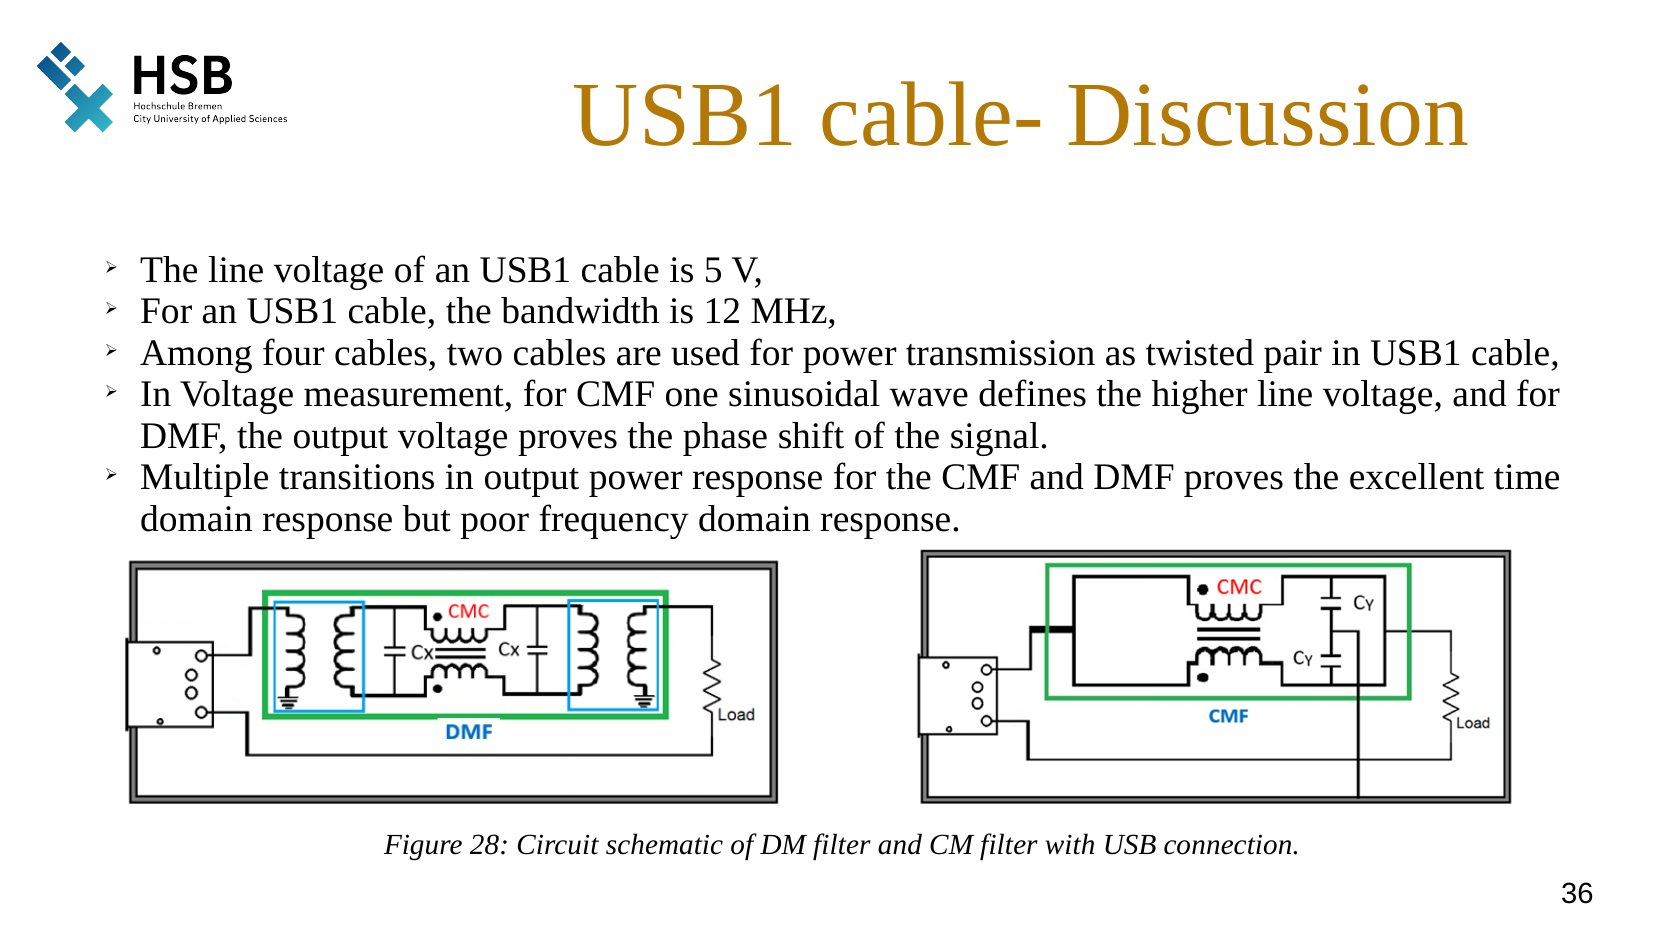

# USB1 cable- Discussion
The line voltage of an USB1 cable is 5 V,
For an USB1 cable, the bandwidth is 12 MHz,
Among four cables, two cables are used for power transmission as twisted pair in USB1 cable,
In Voltage measurement, for CMF one sinusoidal wave defines the higher line voltage, and for DMF, the output voltage proves the phase shift of the signal.
Multiple transitions in output power response for the CMF and DMF proves the excellent time domain response but poor frequency domain response.
Figure 28: Circuit schematic of DM filter and CM filter with USB connection.